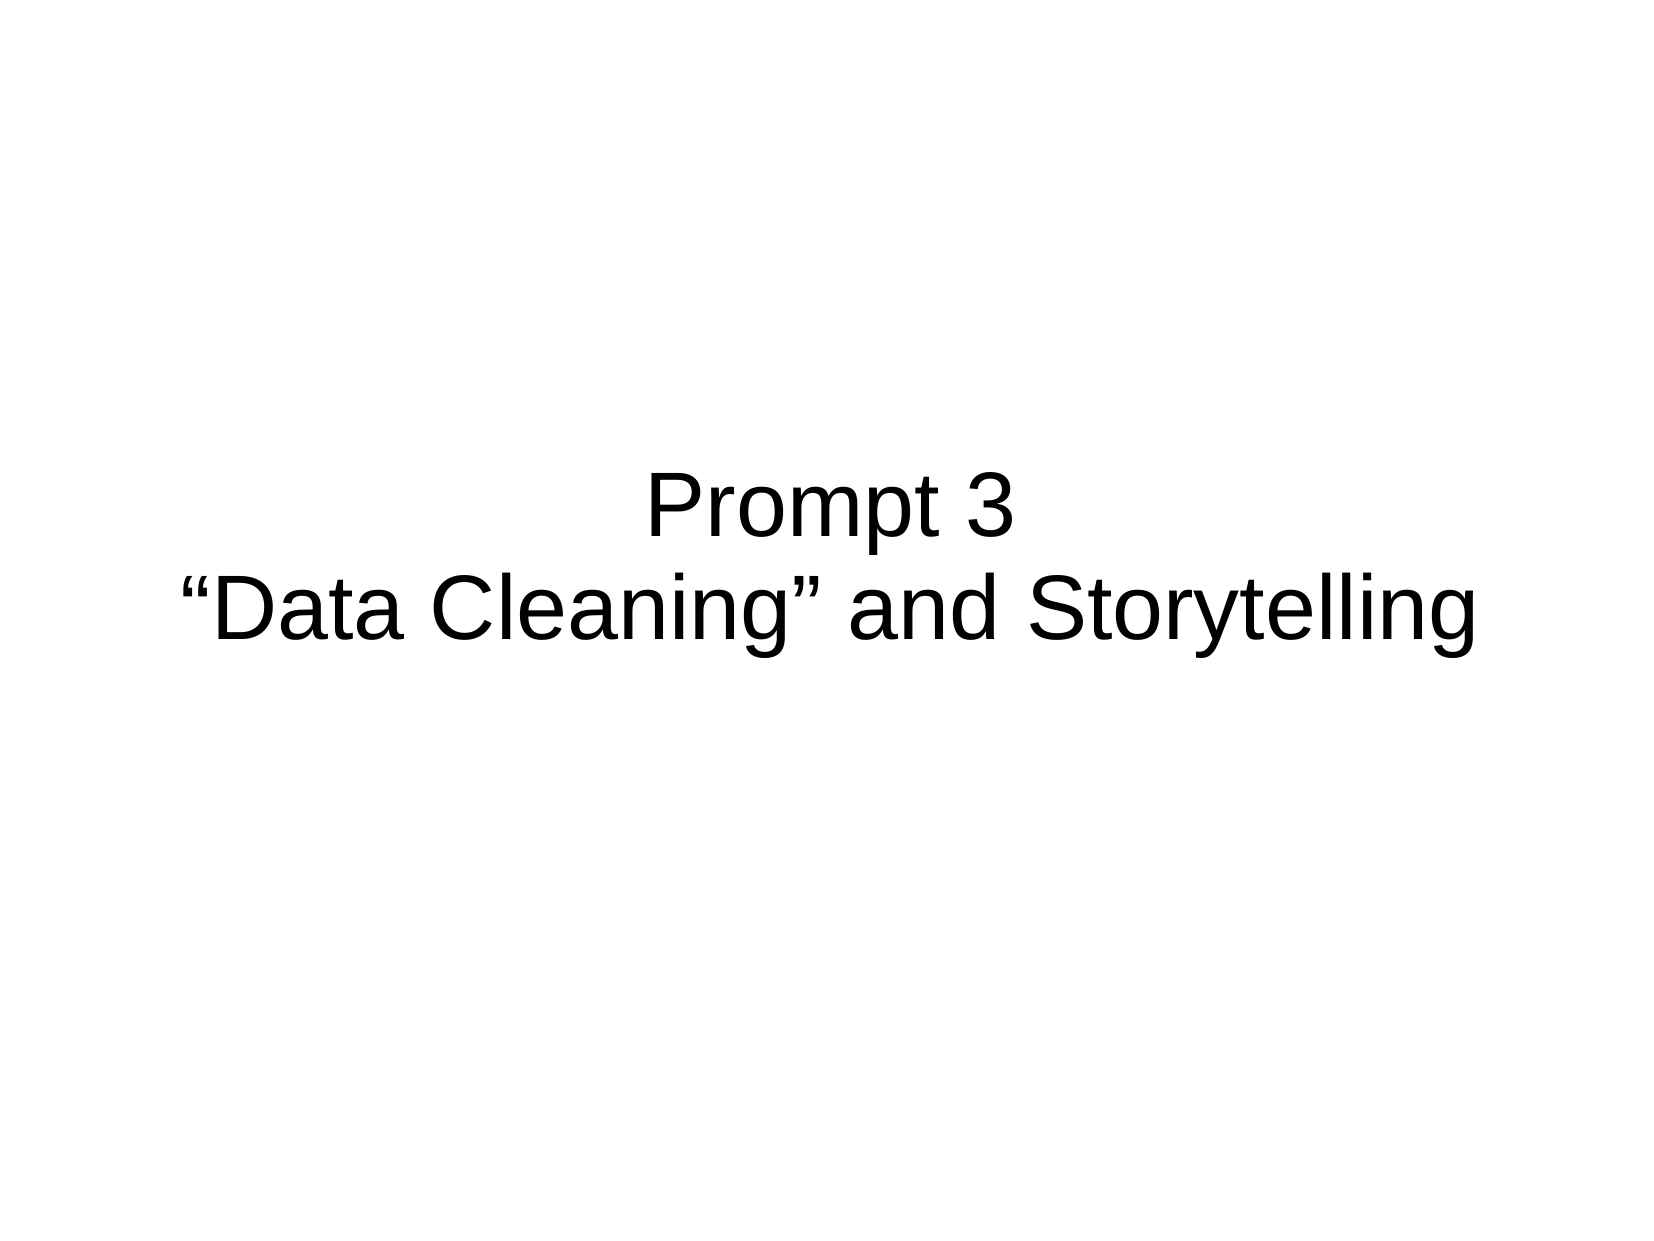

# Prompt 3 “Data Cleaning” and Storytelling